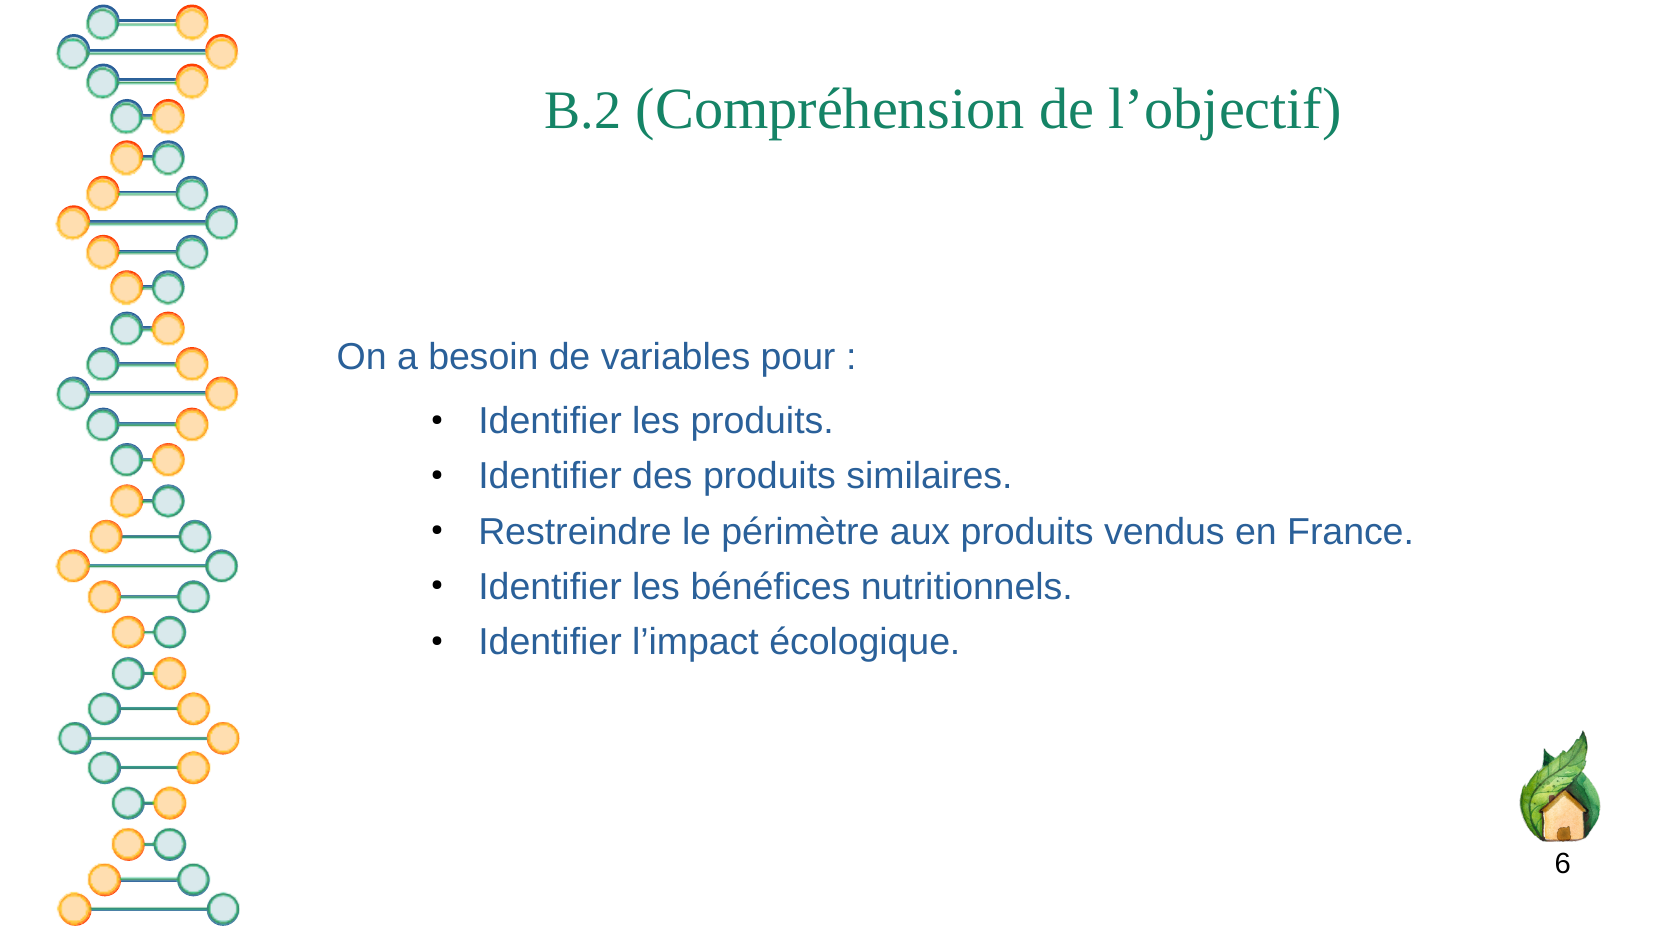

# B.2 (Compréhension de l’objectif)
On a besoin de variables pour :
Identifier les produits.
Identifier des produits similaires.
Restreindre le périmètre aux produits vendus en France.
Identifier les bénéfices nutritionnels.
Identifier l’impact écologique.
6